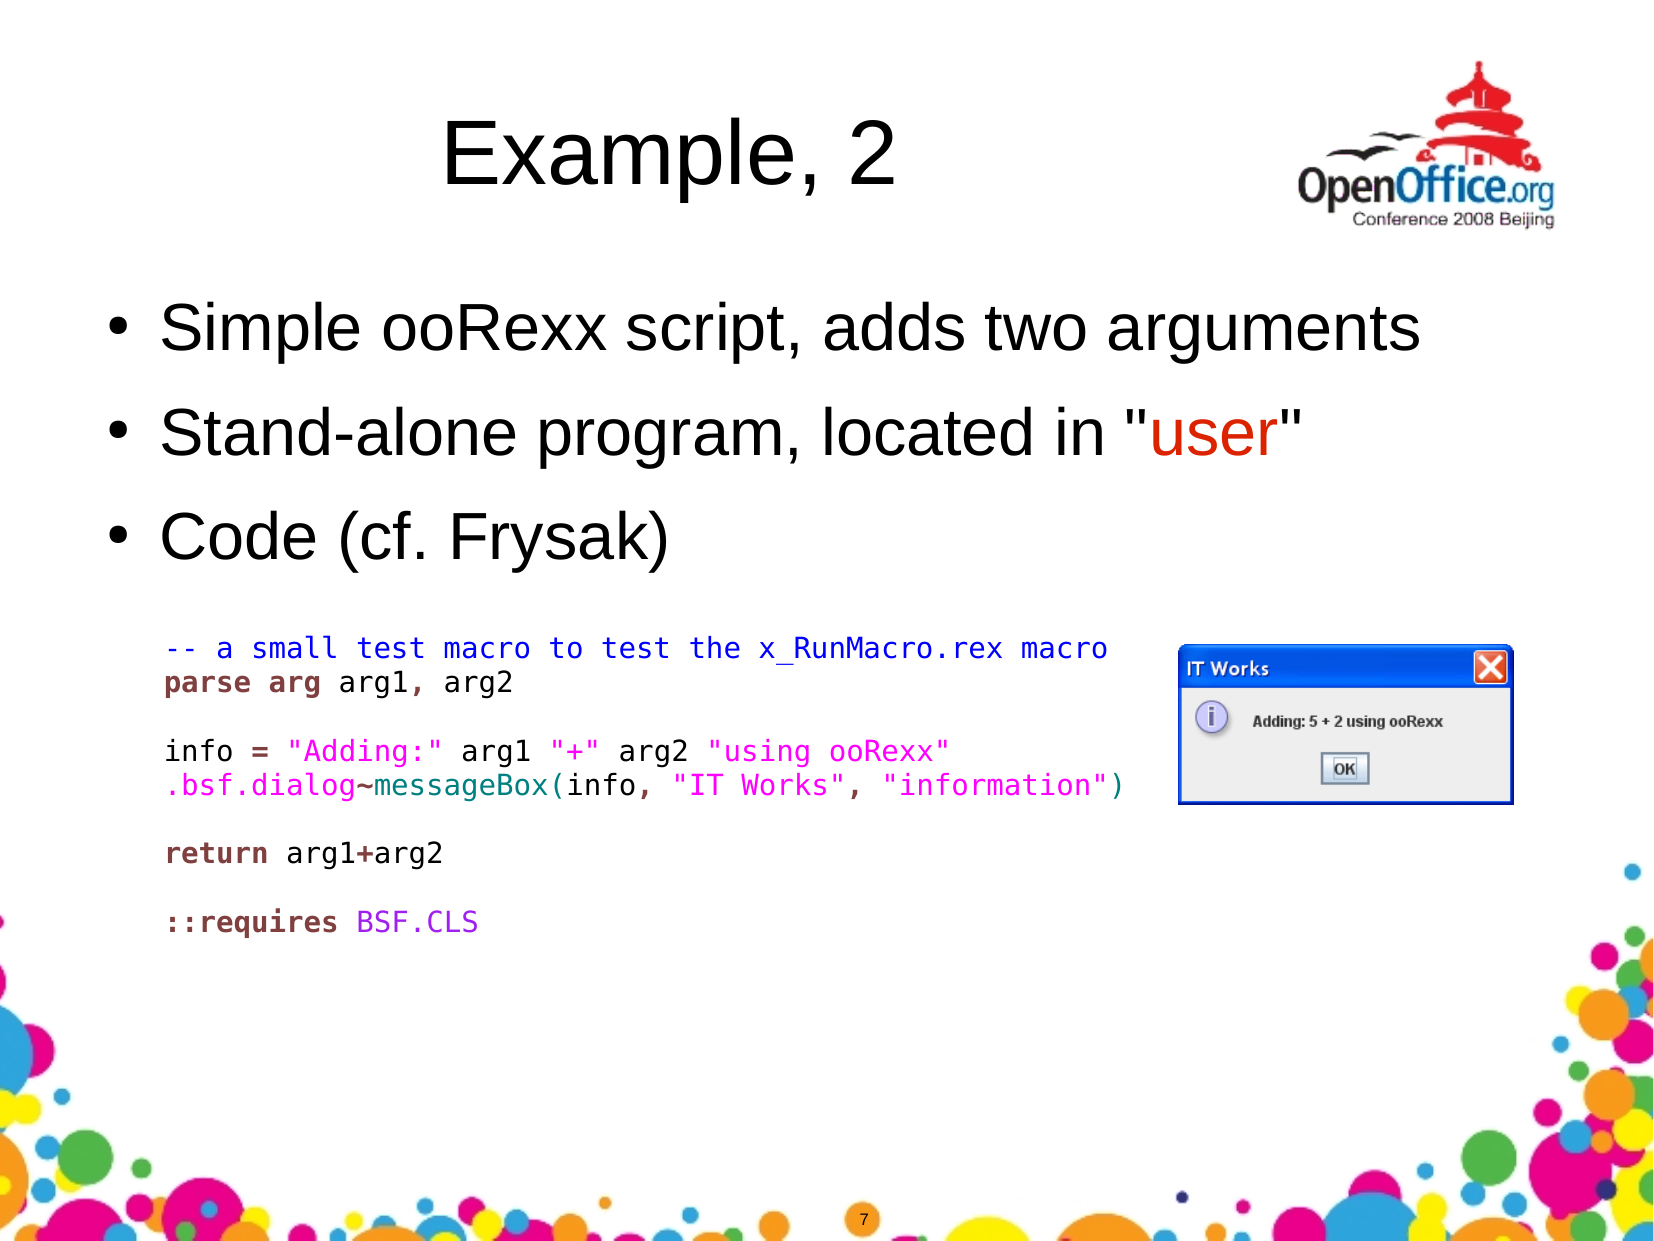

# Example, 2
Simple ooRexx script, adds two arguments
Stand-alone program, located in "user"
Code (cf. Frysak)
-- a small test macro to test the x_RunMacro.rex macro
parse arg arg1, arg2
info = "Adding:" arg1 "+" arg2 "using ooRexx"
.bsf.dialog~messageBox(info, "IT Works", "information")
return arg1+arg2
::requires BSF.CLS
7